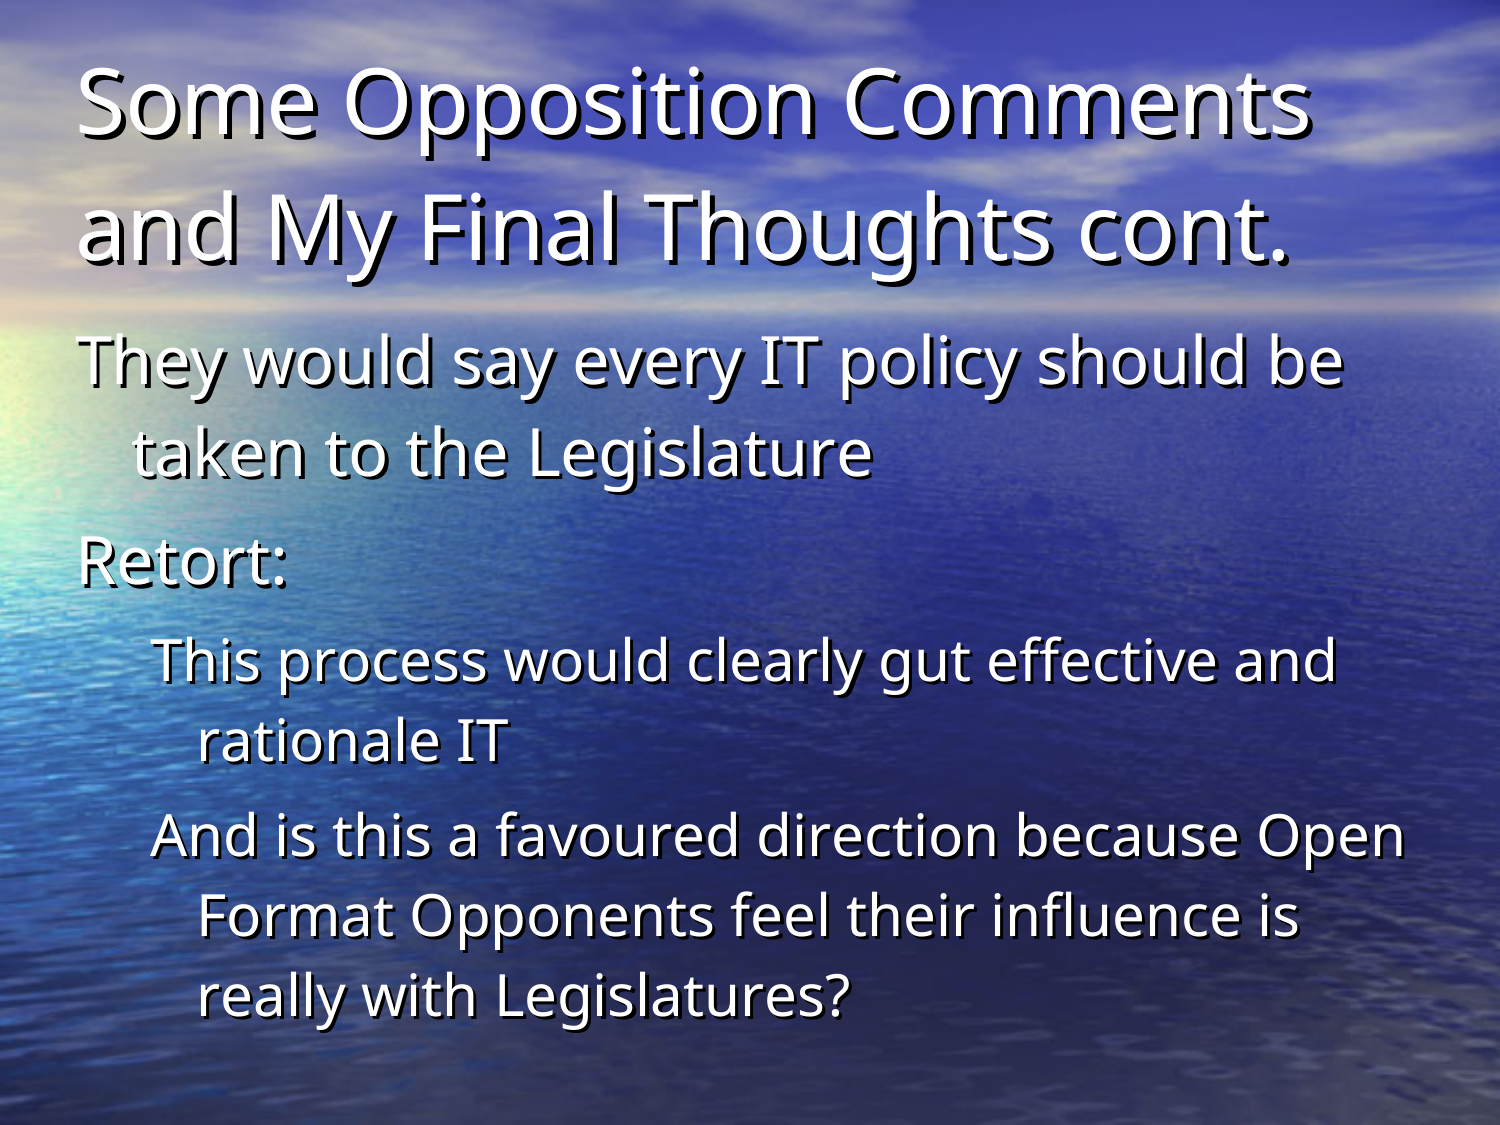

# Some Opposition Comments and My Final Thoughts cont.
They would say every IT policy should be taken to the Legislature
Retort:
This process would clearly gut effective and rationale IT
And is this a favoured direction because Open Format Opponents feel their influence is really with Legislatures?